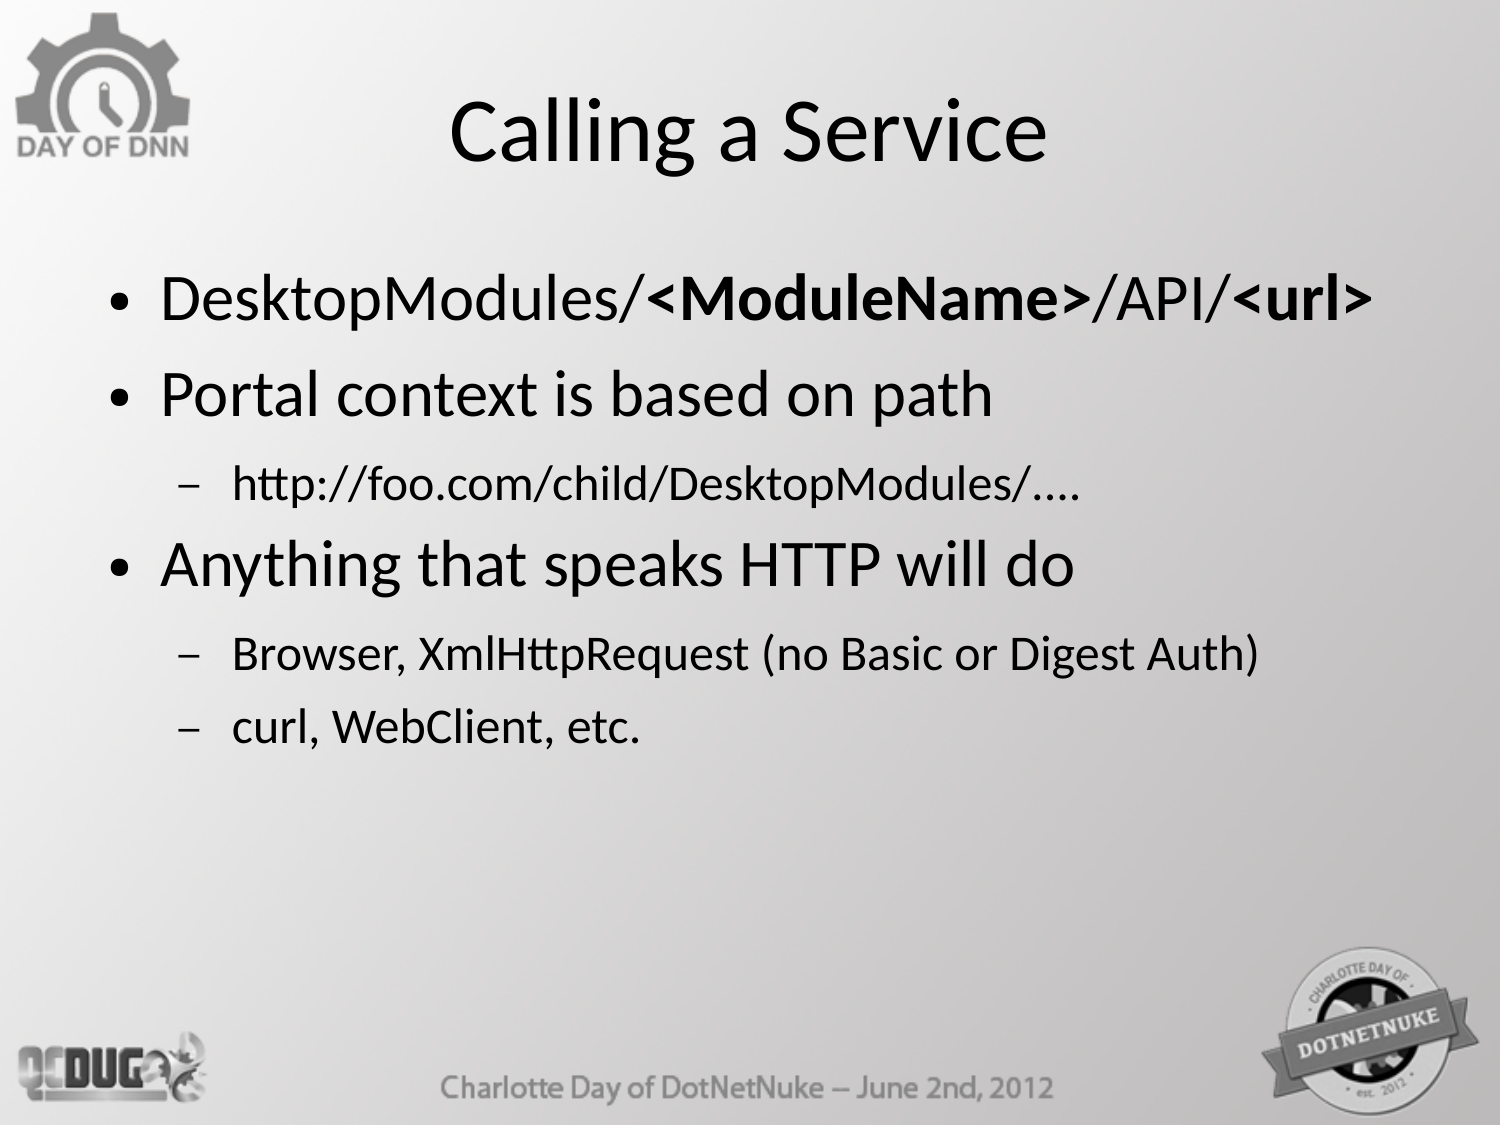

# Calling a Service
DesktopModules/<ModuleName>/API/<url>
Portal context is based on path
http://foo.com/child/DesktopModules/....
Anything that speaks HTTP will do
Browser, XmlHttpRequest (no Basic or Digest Auth)
curl, WebClient, etc.